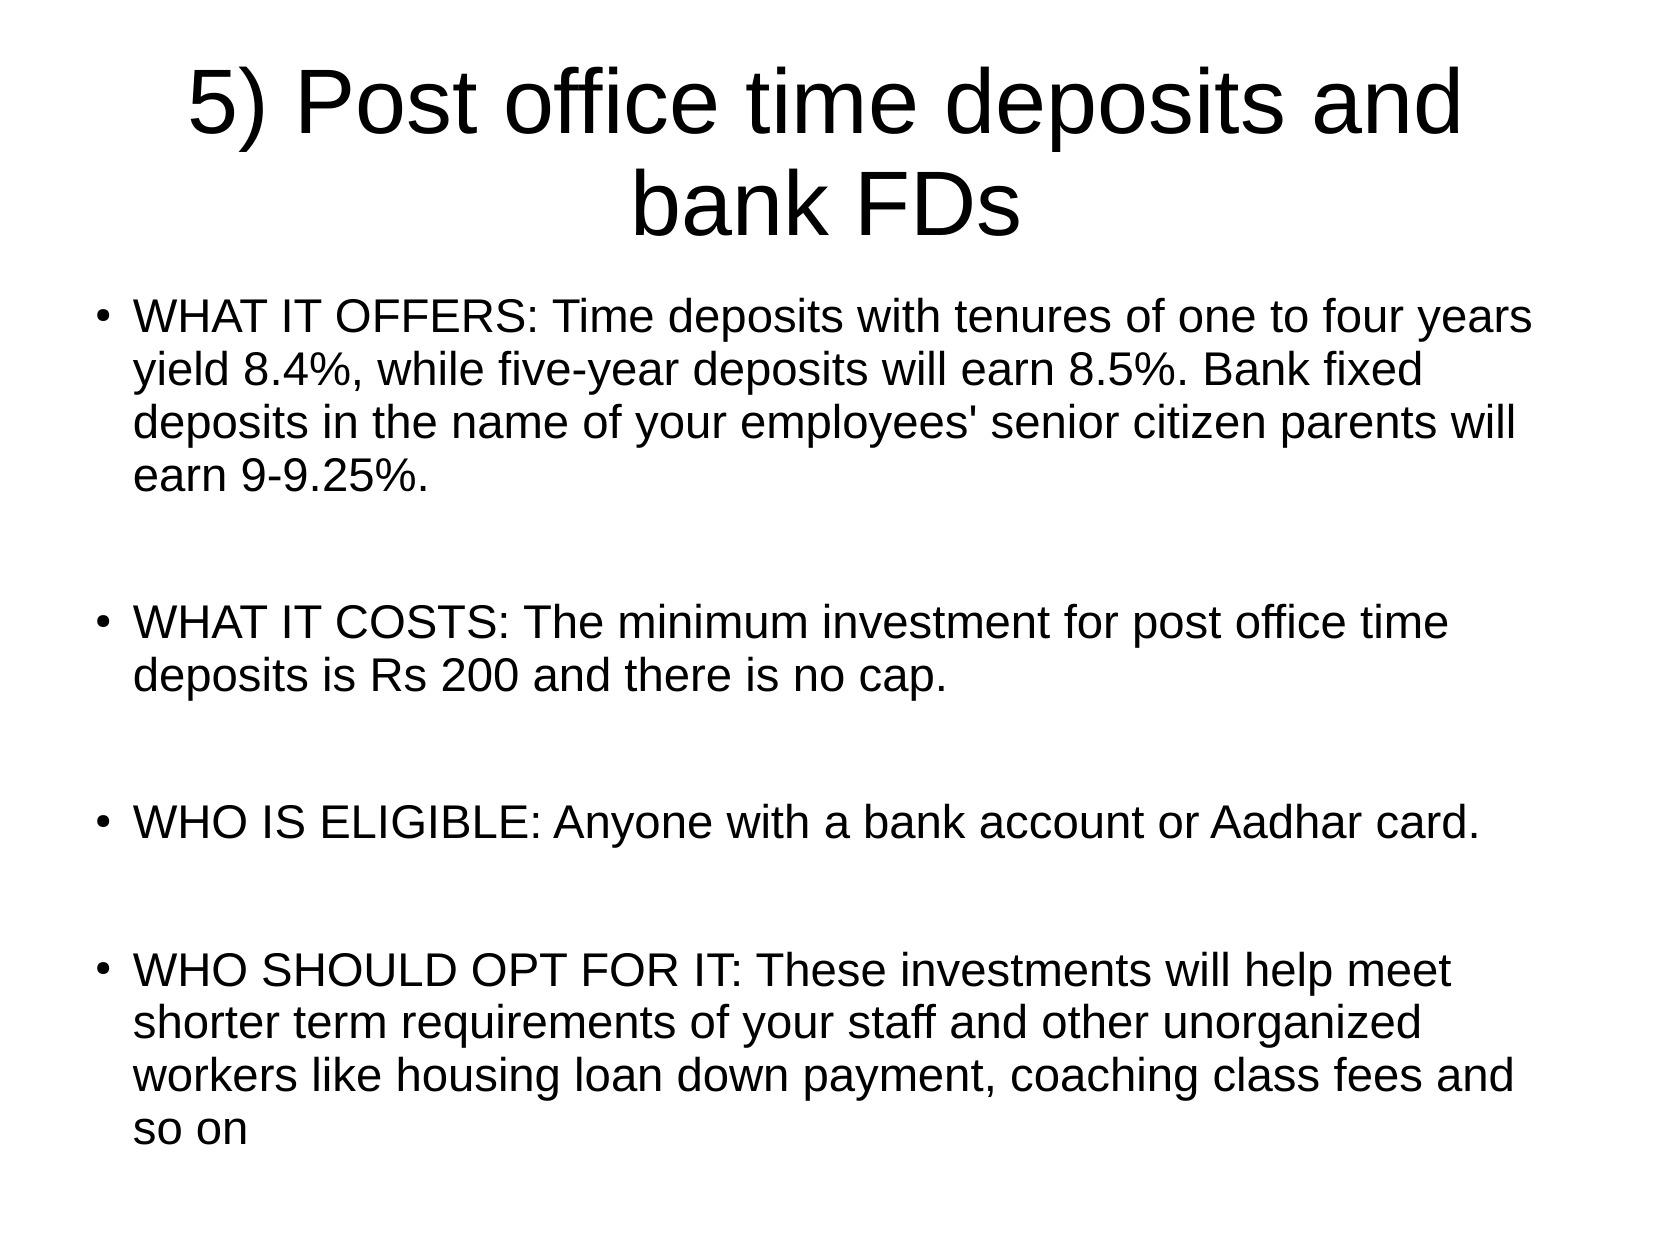

# 5) Post office time deposits and bank FDs
WHAT IT OFFERS: Time deposits with tenures of one to four years yield 8.4%, while five-year deposits will earn 8.5%. Bank fixed deposits in the name of your employees' senior citizen parents will earn 9-9.25%.
WHAT IT COSTS: The minimum investment for post office time deposits is Rs 200 and there is no cap.
WHO IS ELIGIBLE: Anyone with a bank account or Aadhar card.
WHO SHOULD OPT FOR IT: These investments will help meet shorter term requirements of your staff and other unorganized workers like housing loan down payment, coaching class fees and so on